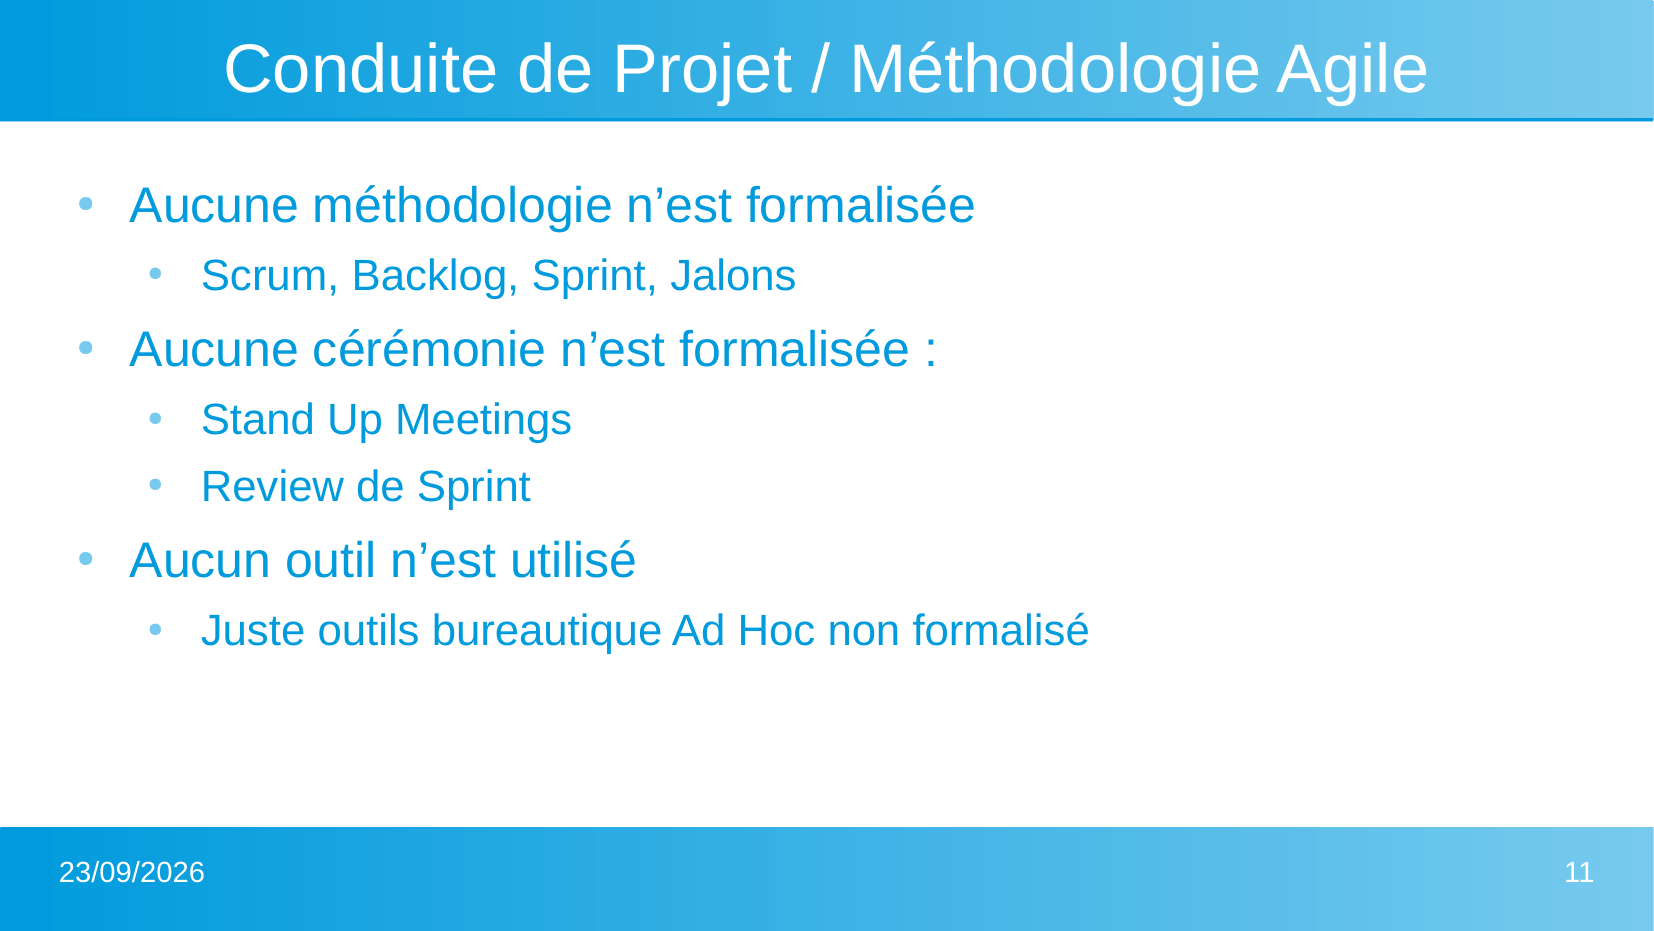

# Conduite de Projet / Méthodologie Agile
Aucune méthodologie n’est formalisée
Scrum, Backlog, Sprint, Jalons
Aucune cérémonie n’est formalisée :
Stand Up Meetings
Review de Sprint
Aucun outil n’est utilisé
Juste outils bureautique Ad Hoc non formalisé
11